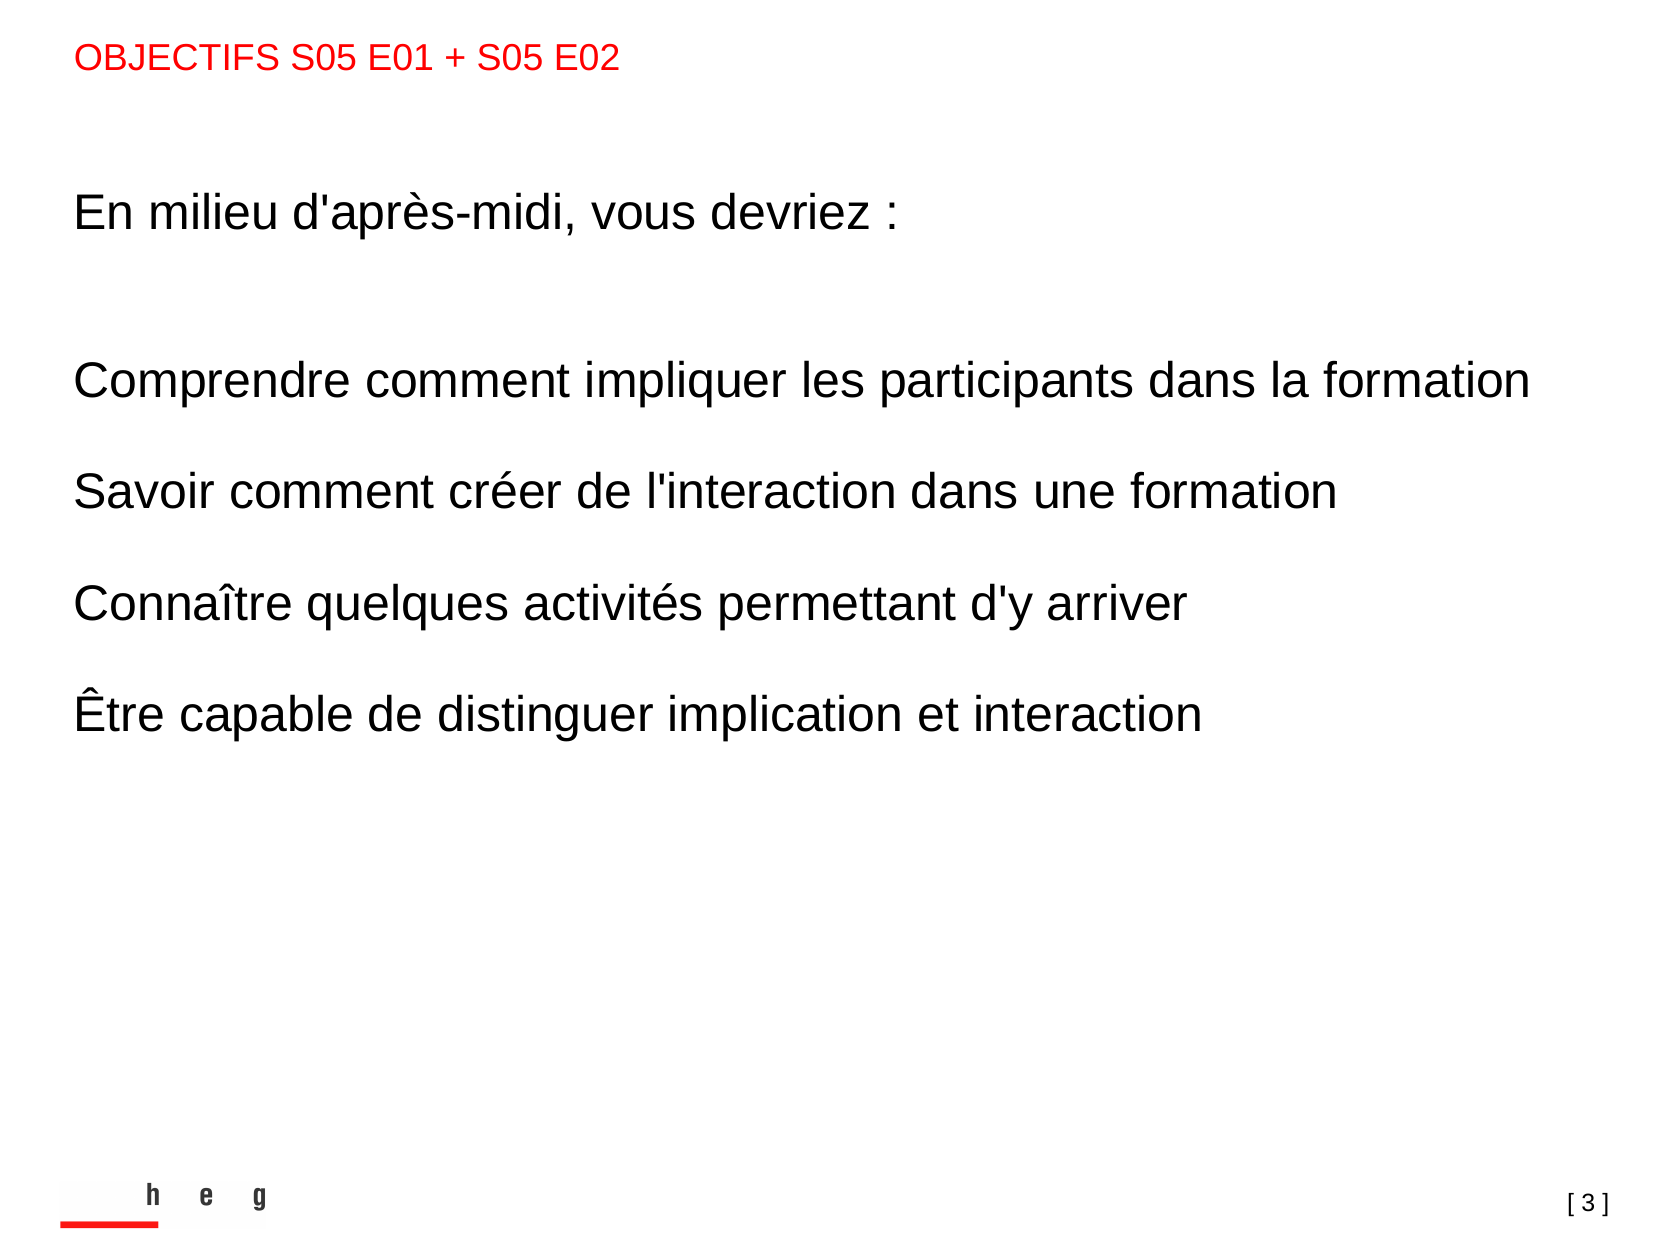

OBJECTIFS S05 E01 + S05 E02
En milieu d'après-midi, vous devriez :
Comprendre comment impliquer les participants dans la formation
Savoir comment créer de l'interaction dans une formation
Connaître quelques activités permettant d'y arriver
Être capable de distinguer implication et interaction